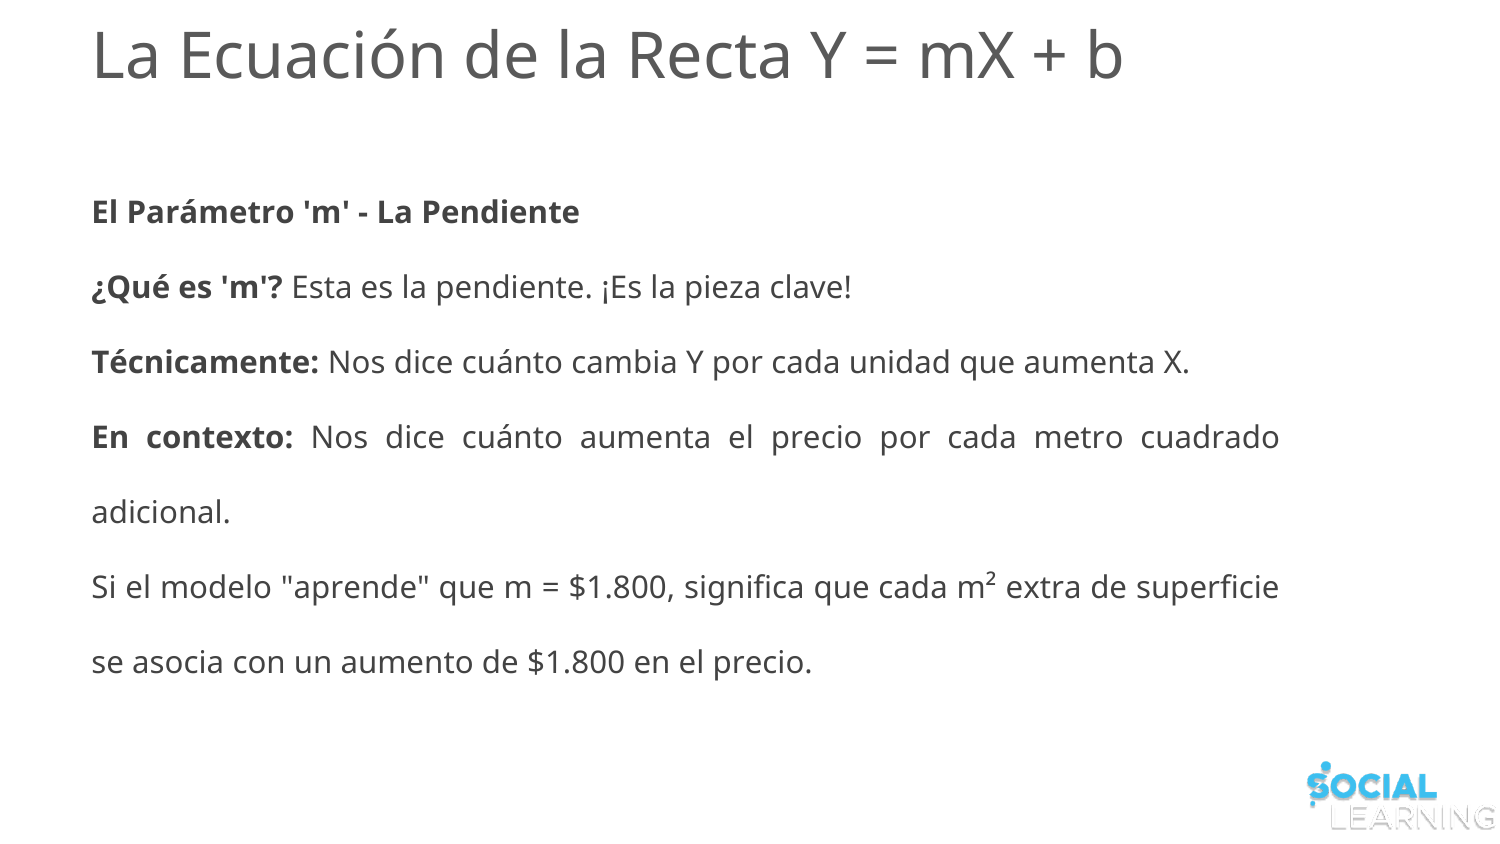

La Ecuación de la Recta Y = mX + b
El Parámetro 'm' - La Pendiente
¿Qué es 'm'? Esta es la pendiente. ¡Es la pieza clave!
Técnicamente: Nos dice cuánto cambia Y por cada unidad que aumenta X.
En contexto: Nos dice cuánto aumenta el precio por cada metro cuadrado adicional.
Si el modelo "aprende" que m = $1.800, significa que cada m² extra de superficie se asocia con un aumento de $1.800 en el precio.